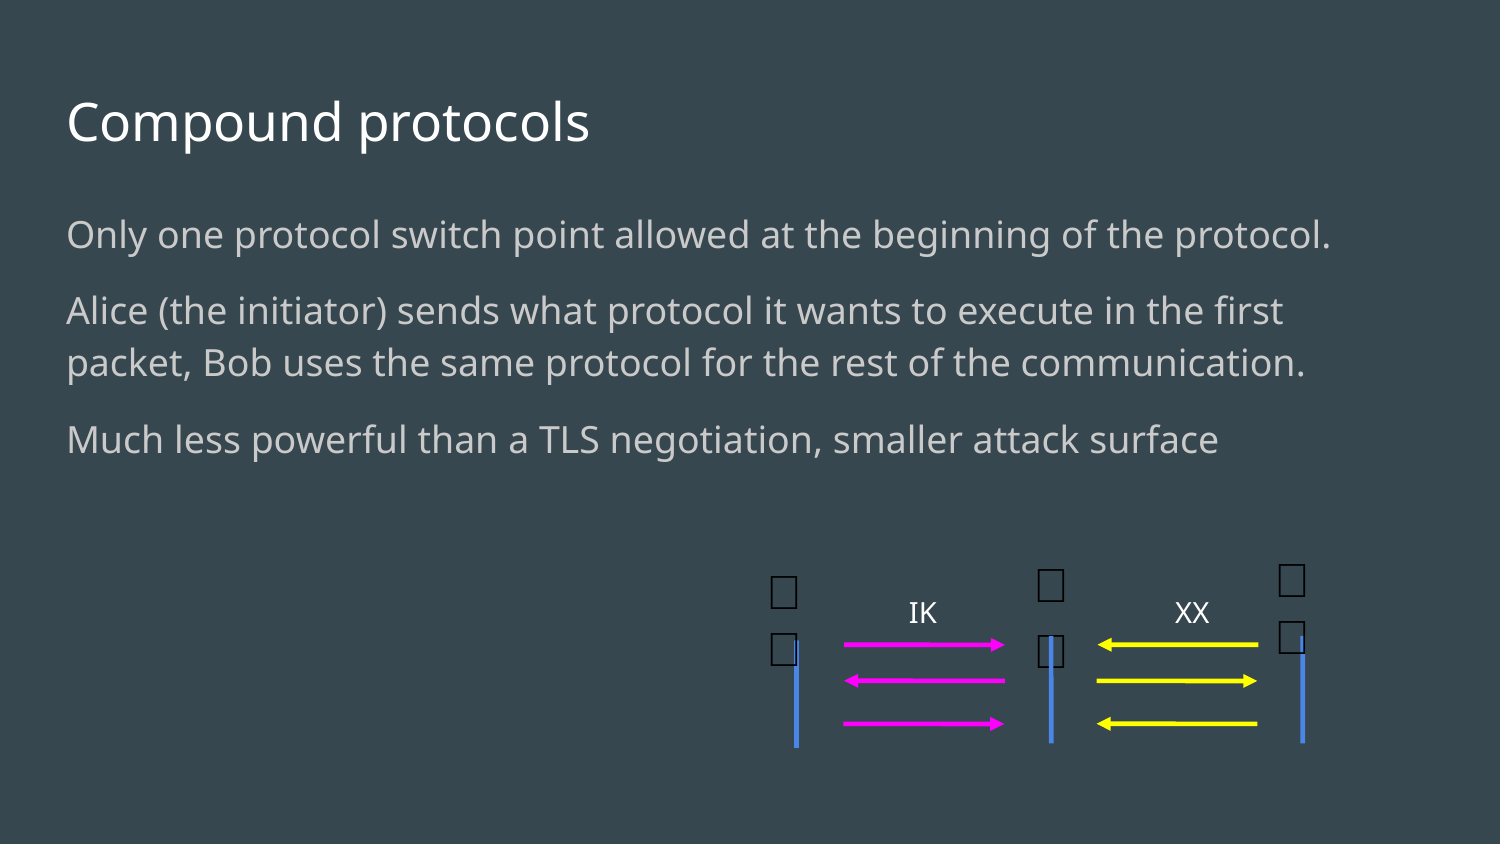

# Compound protocols
Only one protocol switch point allowed at the beginning of the protocol.
Alice (the initiator) sends what protocol it wants to execute in the first packet, Bob uses the same protocol for the rest of the communication.
Much less powerful than a TLS negotiation, smaller attack surface
👨🏻
👩🏻
👩🏻
IK
XX